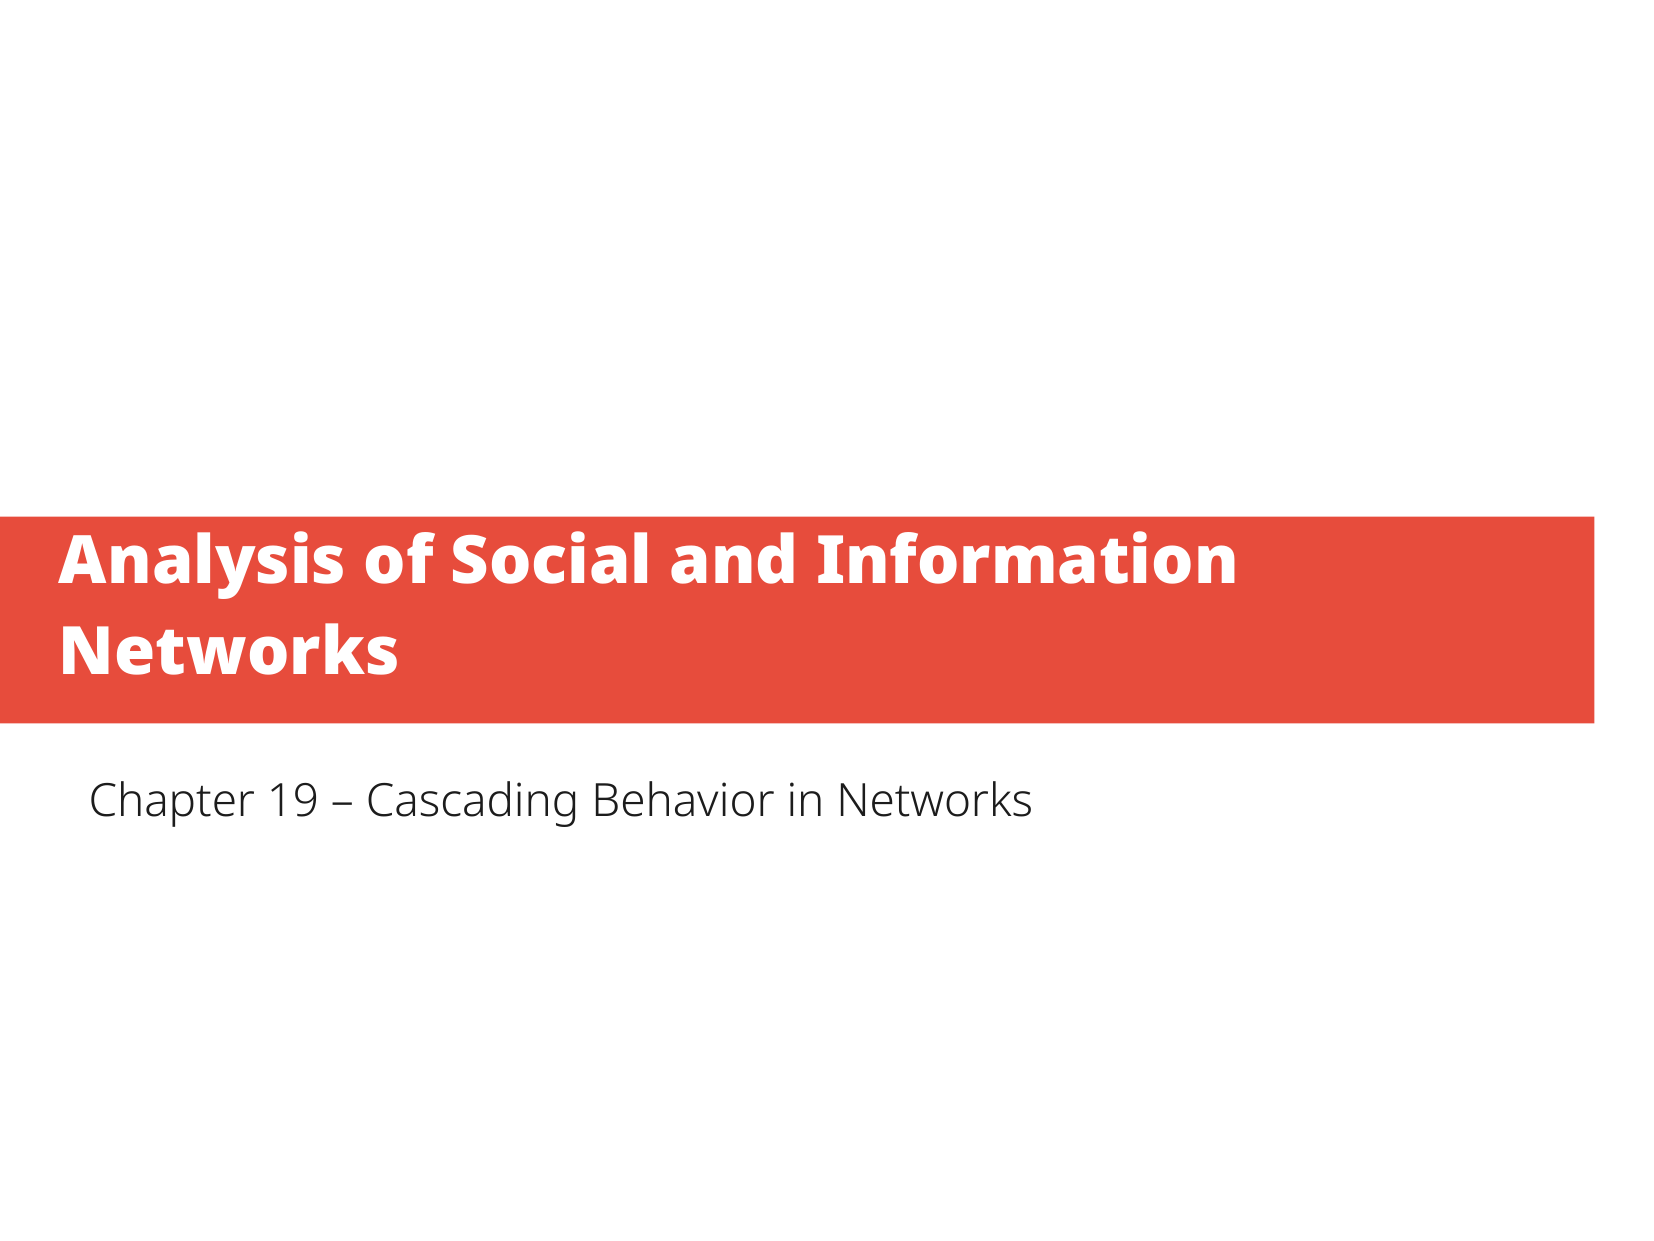

# Analysis of Social and Information Networks
Chapter 19 – Cascading Behavior in Networks